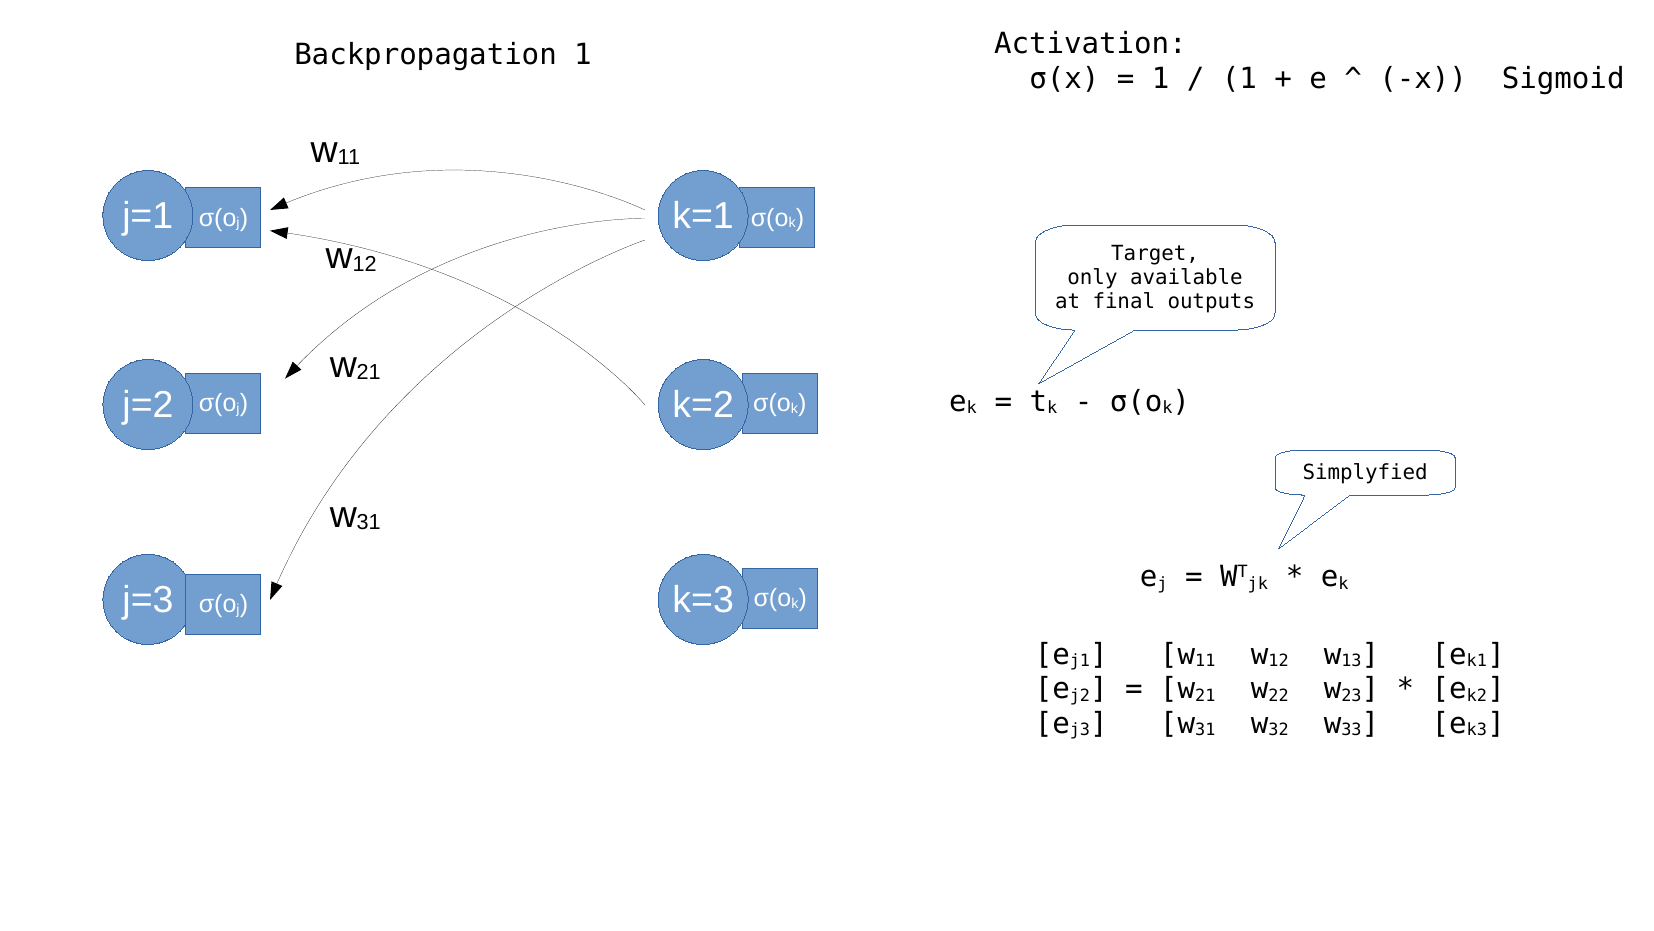

Activation:
 σ(x) = 1 / (1 + e ^ (-x)) Sigmoid
Backpropagation 1
w11
j=1
k=1
σ(oj)
σ(ok)
Target,
only available
at final outputs
w12
w21
j=2
k=2
σ(oj)
σ(ok)
ek = tk - σ(ok)
Simplyfied
w31
ej = WTjk * ek
j=3
k=3
σ(ok)
σ(oj)
[ej1] [w11 w12 w13] [ek1]
[ej2] = [w21 w22 w23] * [ek2]
[ej3] [w31 w32 w33] [ek3]